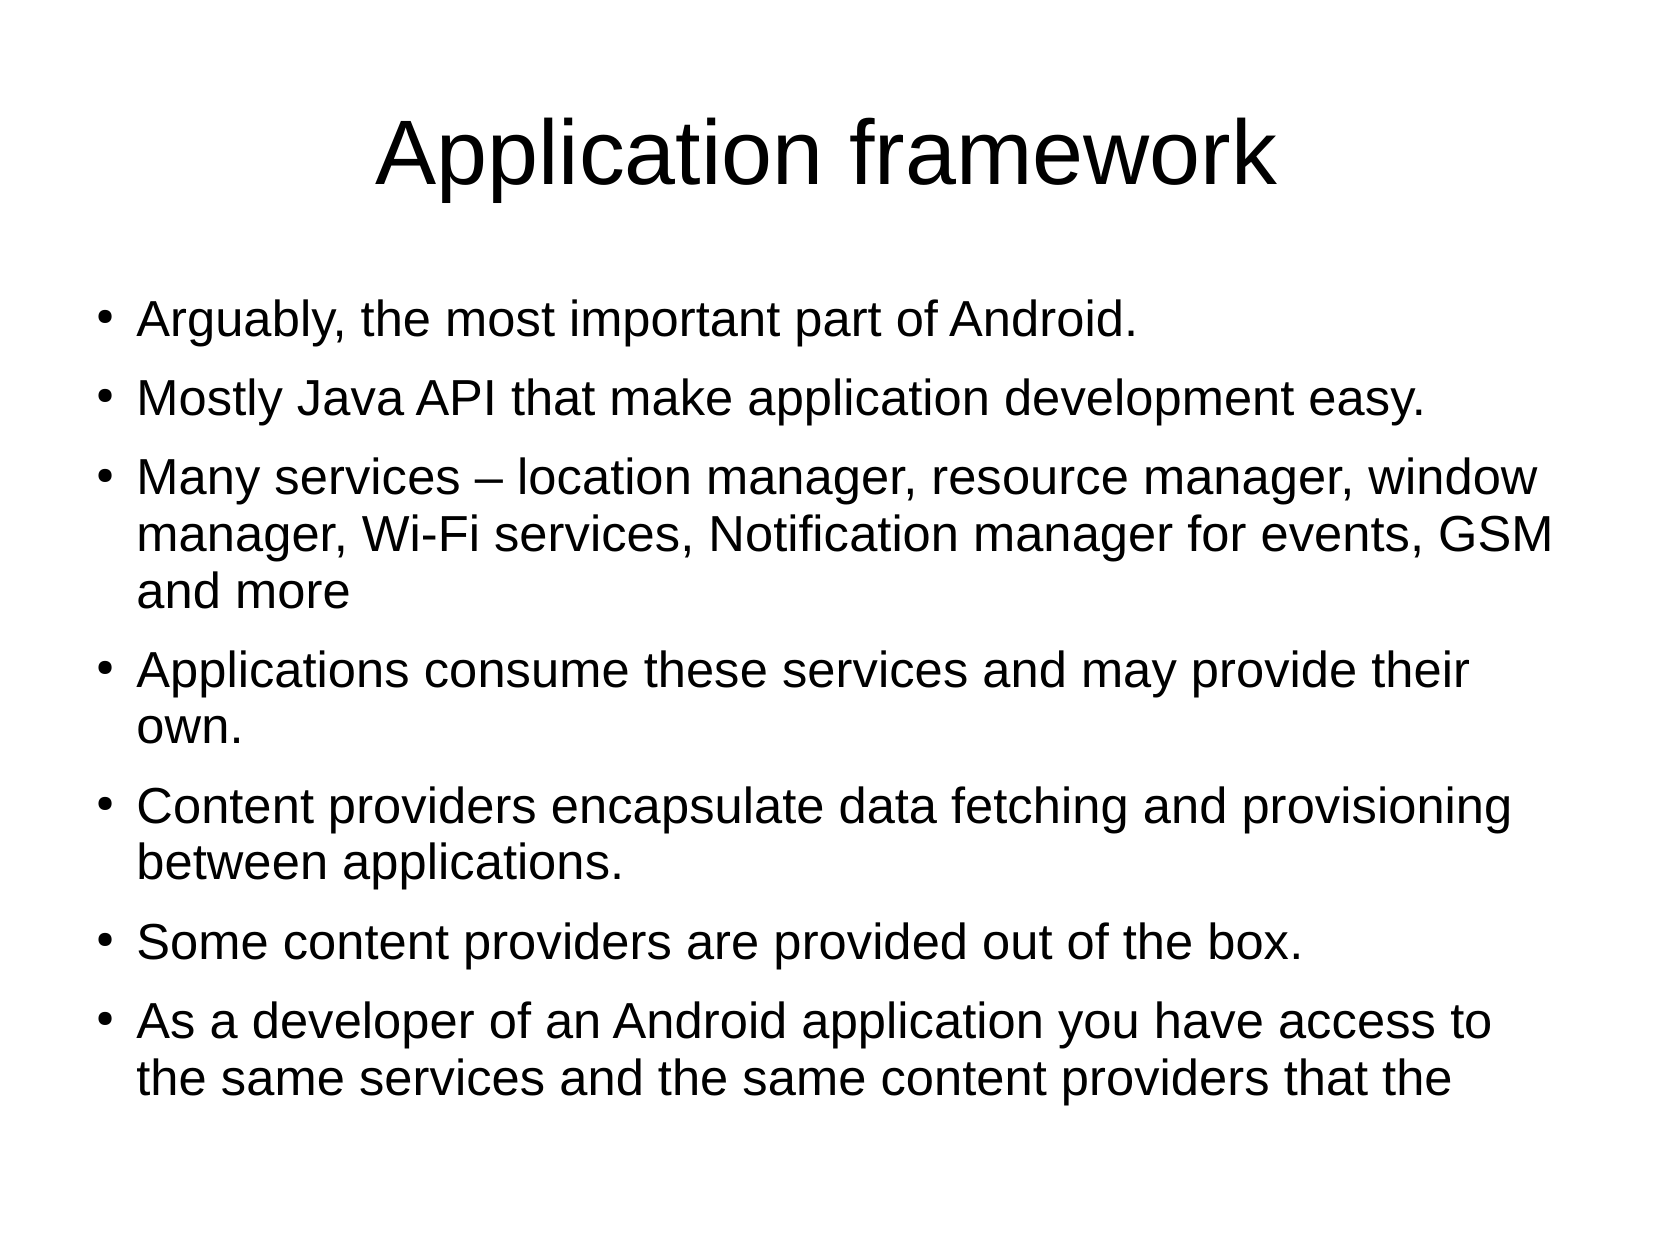

# Application framework
Arguably, the most important part of Android.
Mostly Java API that make application development easy.
Many services – location manager, resource manager, window manager, Wi-Fi services, Notification manager for events, GSM and more
Applications consume these services and may provide their own.
Content providers encapsulate data fetching and provisioning between applications.
Some content providers are provided out of the box.
As a developer of an Android application you have access to the same services and the same content providers that the